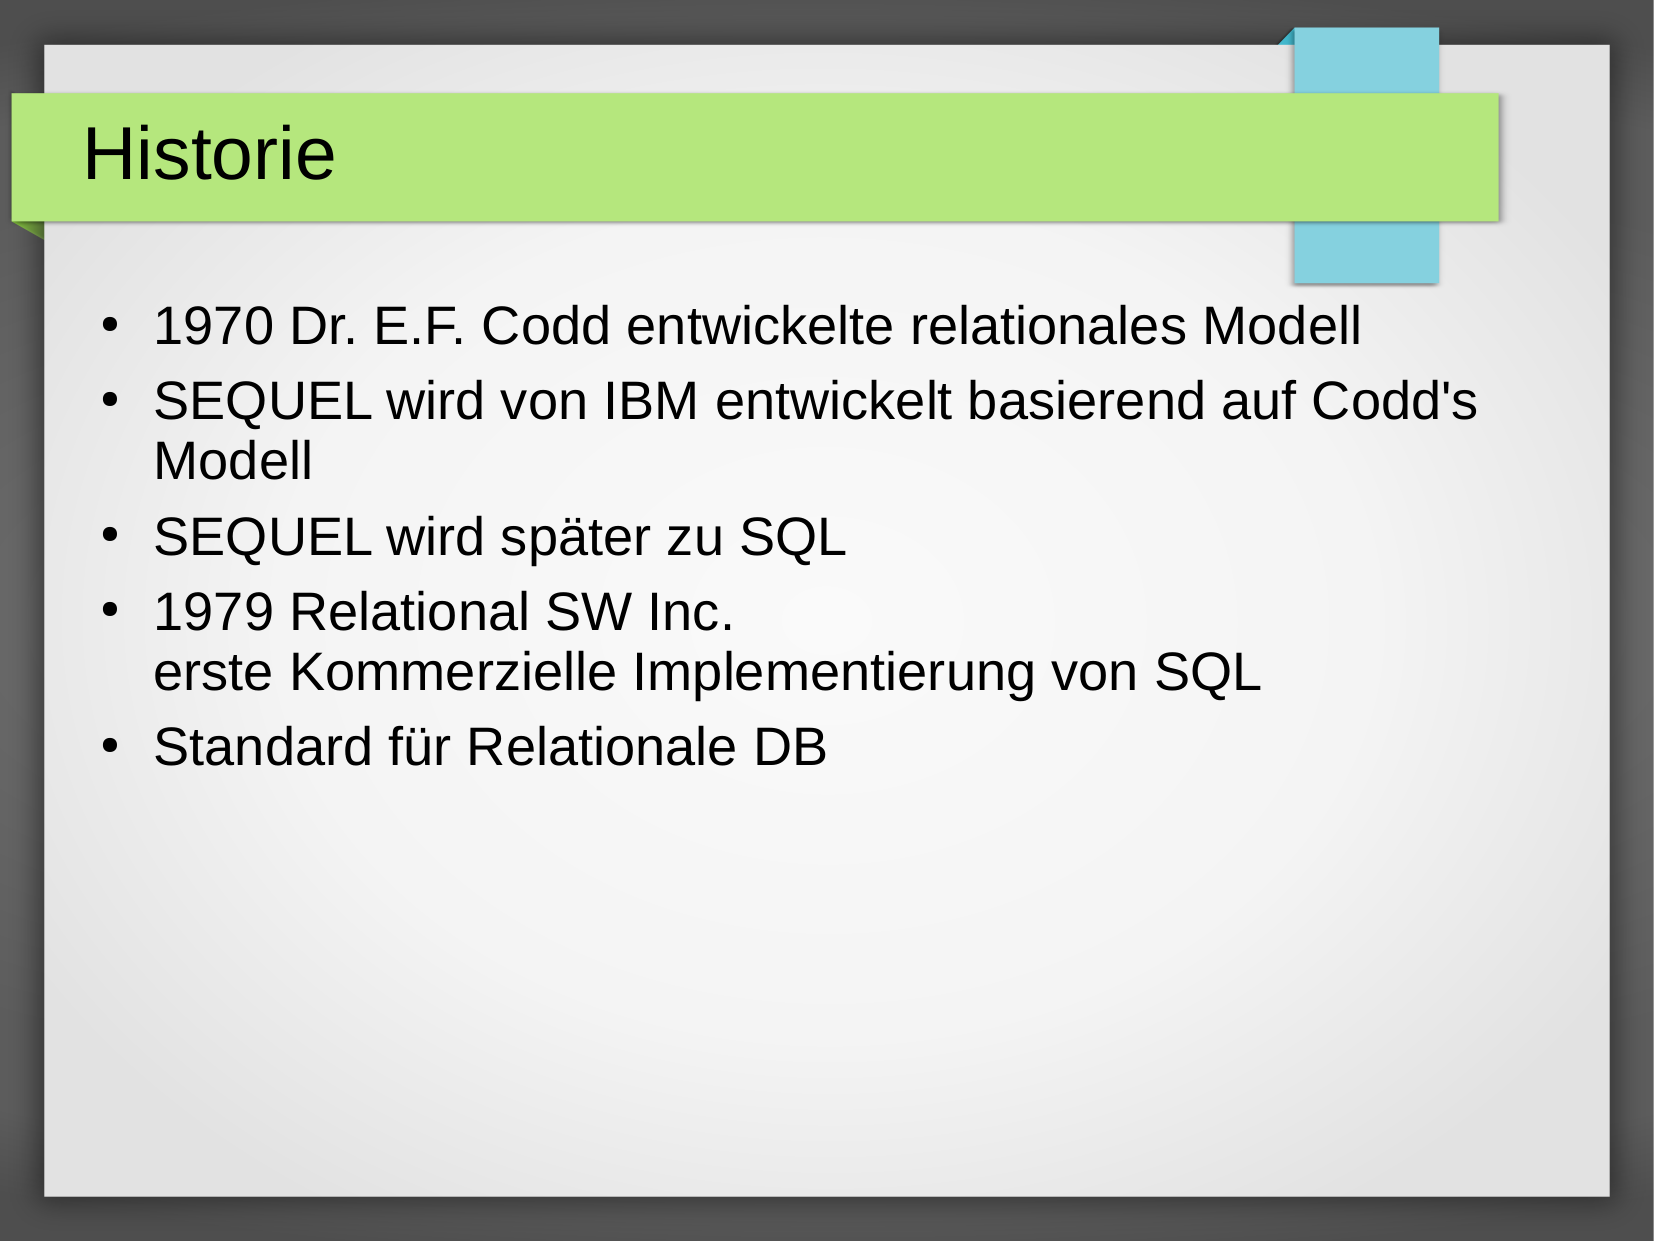

# Historie
1970 Dr. E.F. Codd entwickelte relationales Modell
SEQUEL wird von IBM entwickelt basierend auf Codd's Modell
SEQUEL wird später zu SQL
1979 Relational SW Inc.
erste Kommerzielle Implementierung von SQL
Standard für Relationale DB